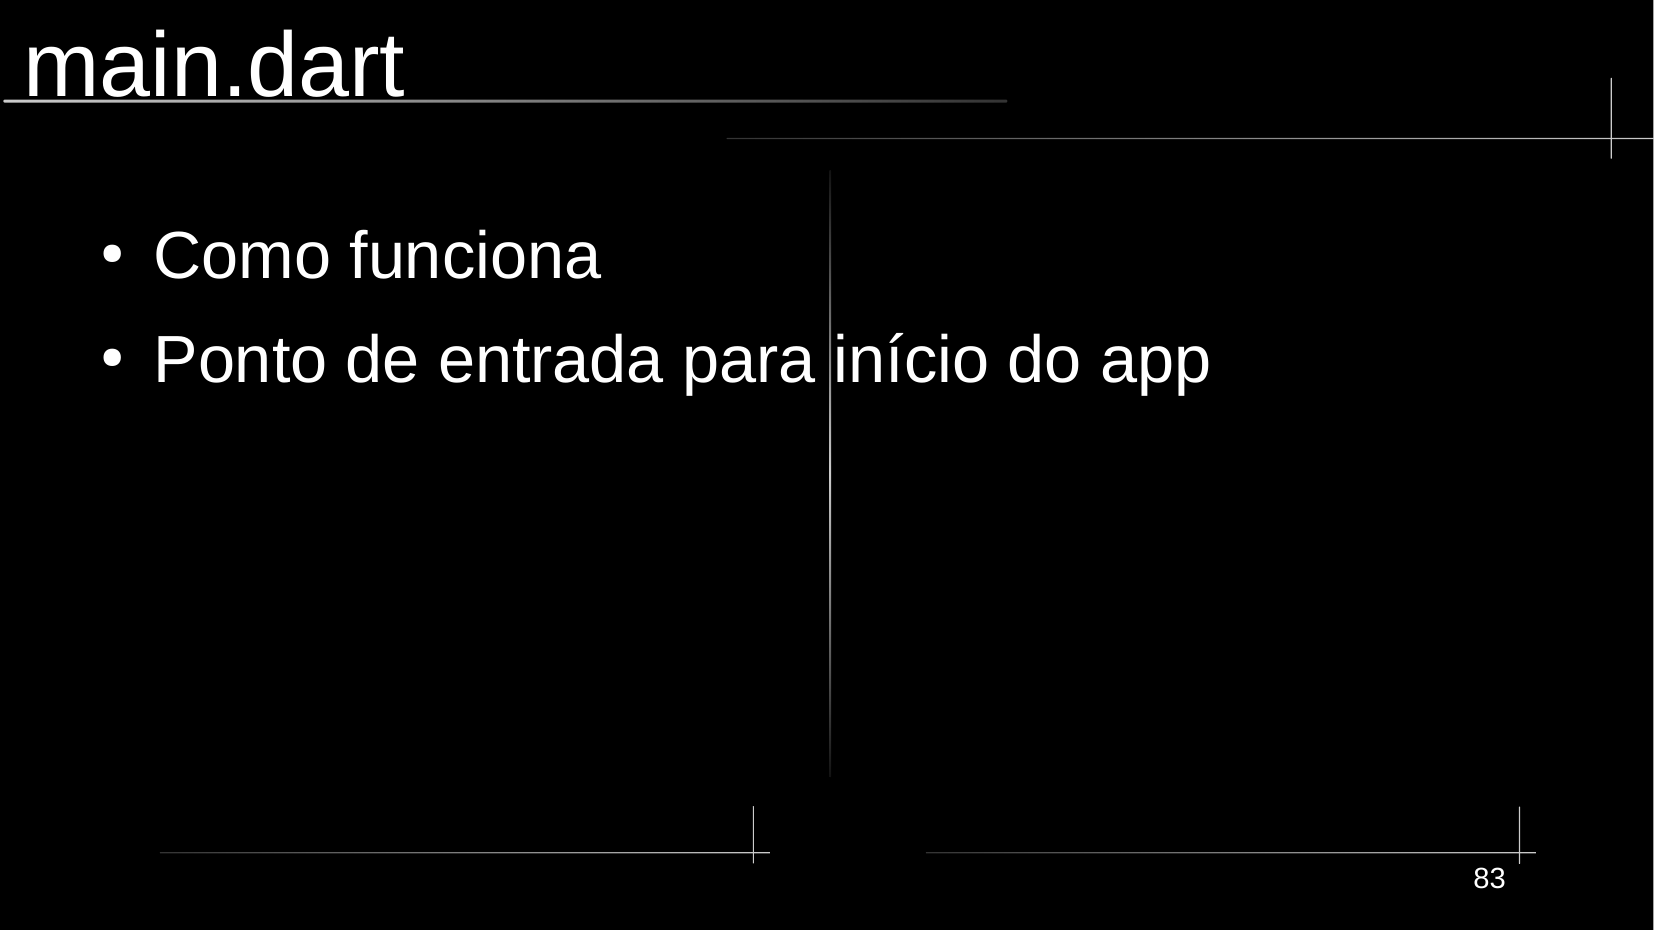

# main.dart
Como funciona
Ponto de entrada para início do app
83